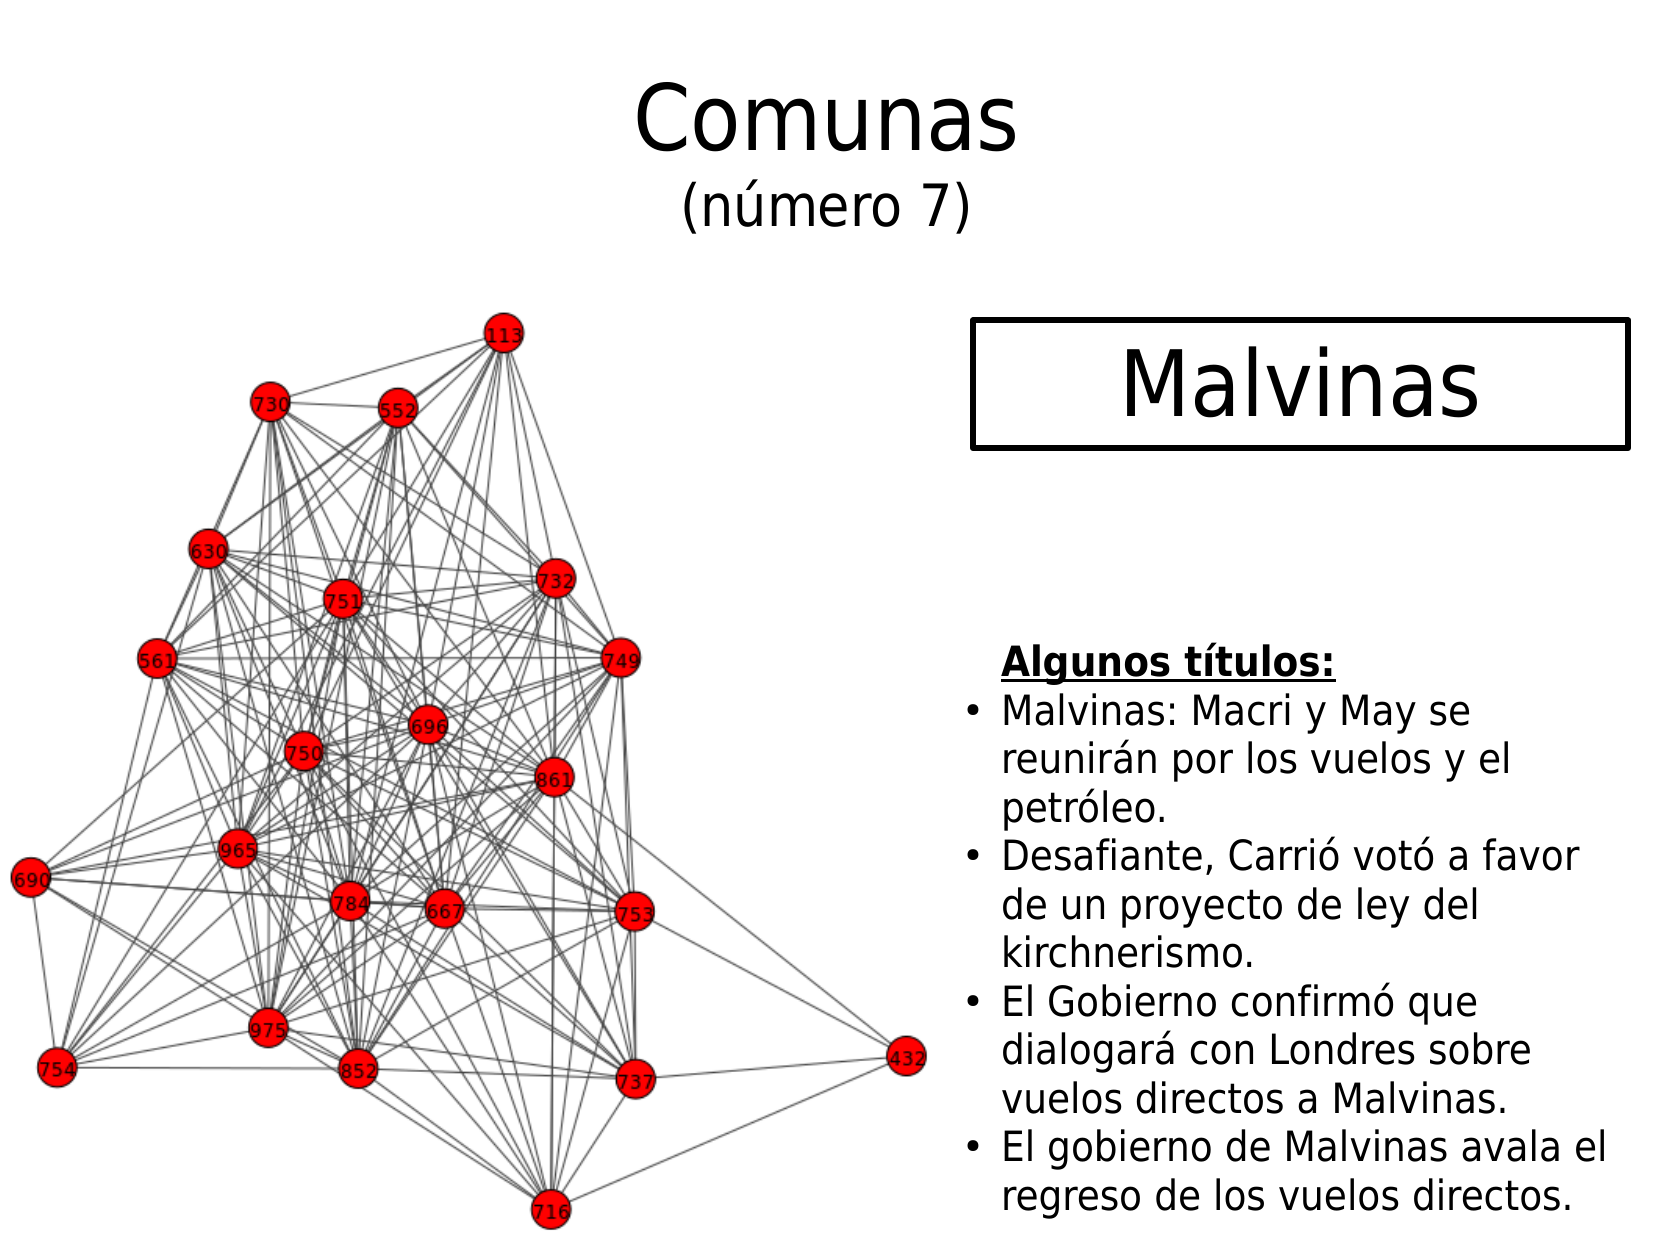

# Comunas (número 7)
Malvinas
Algunos títulos:
Malvinas: Macri y May se reunirán por los vuelos y el petróleo.
Desafiante, Carrió votó a favor de un proyecto de ley del kirchnerismo.
El Gobierno confirmó que dialogará con Londres sobre vuelos directos a Malvinas.
El gobierno de Malvinas avala el regreso de los vuelos directos.